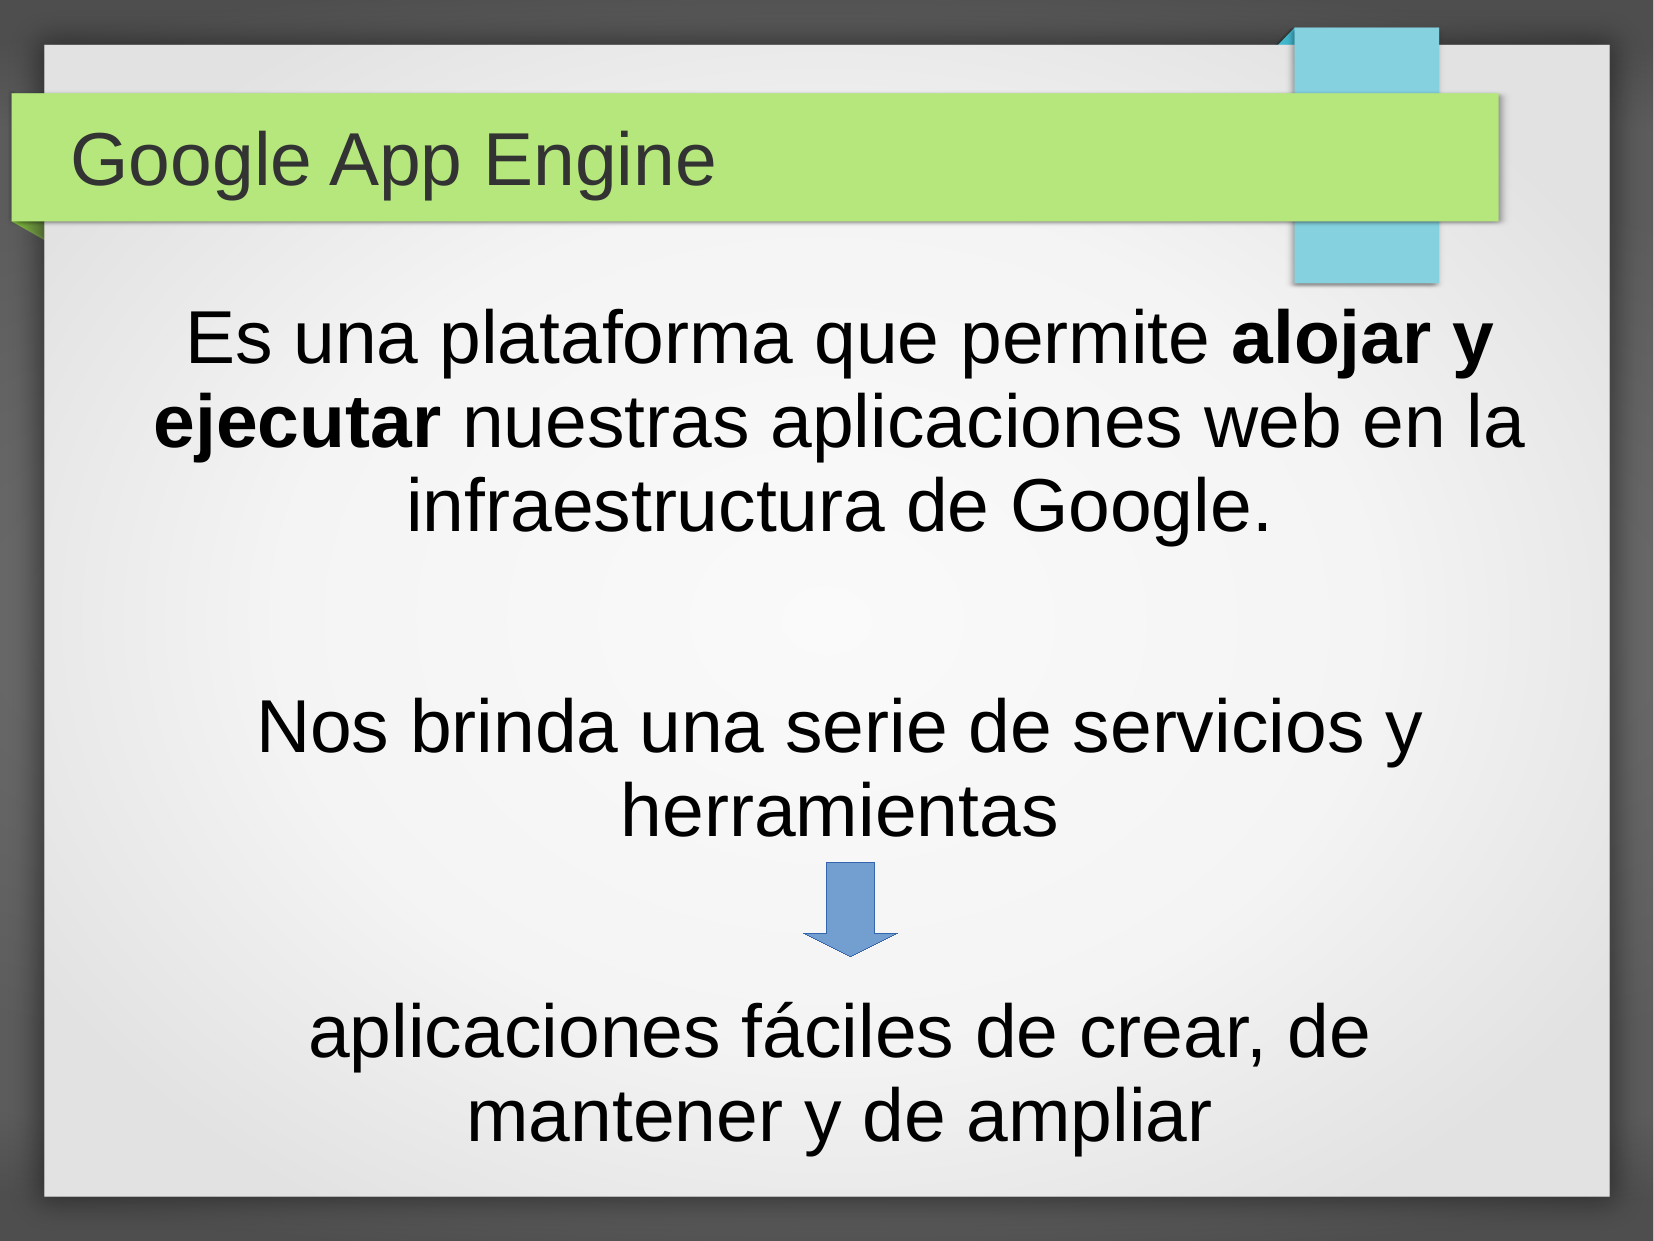

# Google App Engine
Es una plataforma que permite alojar y ejecutar nuestras aplicaciones web en la infraestructura de Google.
Nos brinda una serie de servicios y herramientas
aplicaciones fáciles de crear, de mantener y de ampliar